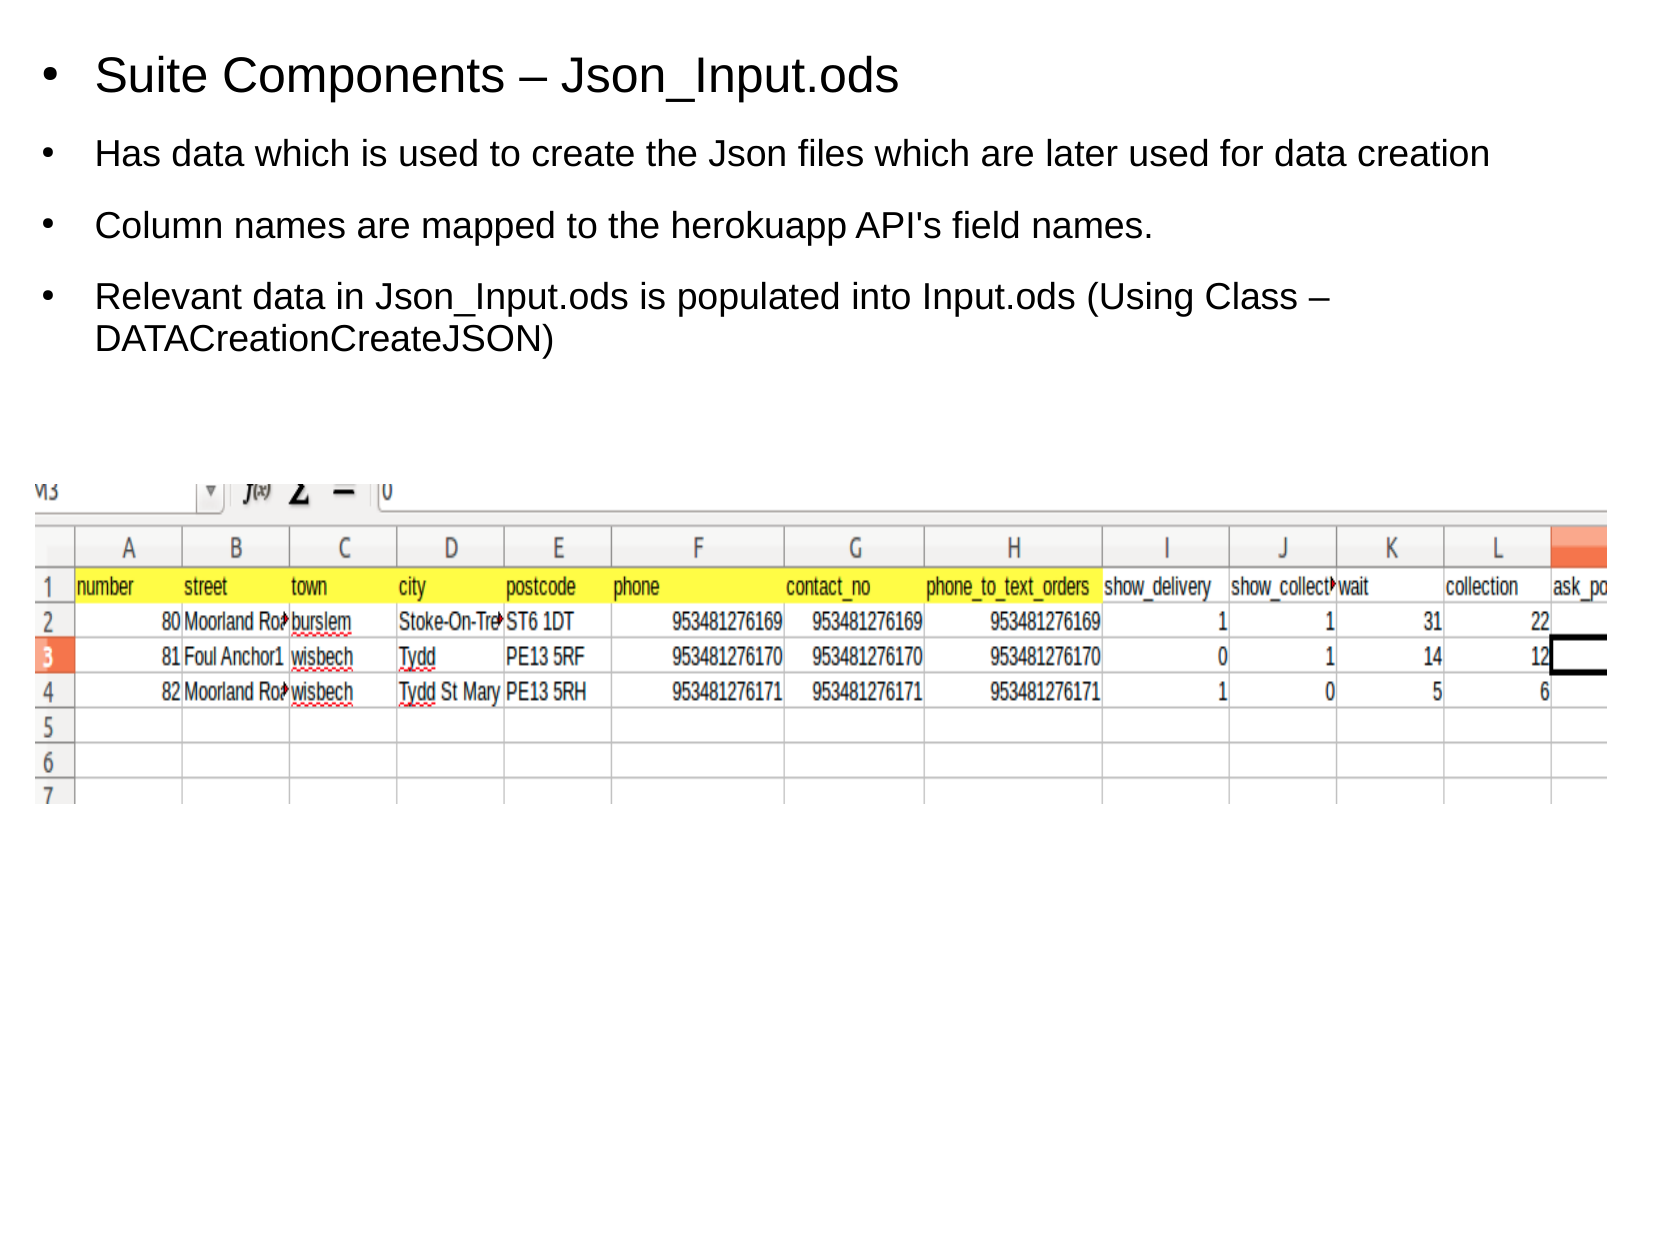

# Suite Components – Json_Input.ods
Has data which is used to create the Json files which are later used for data creation
Column names are mapped to the herokuapp API's field names.
Relevant data in Json_Input.ods is populated into Input.ods (Using Class – DATACreationCreateJSON)